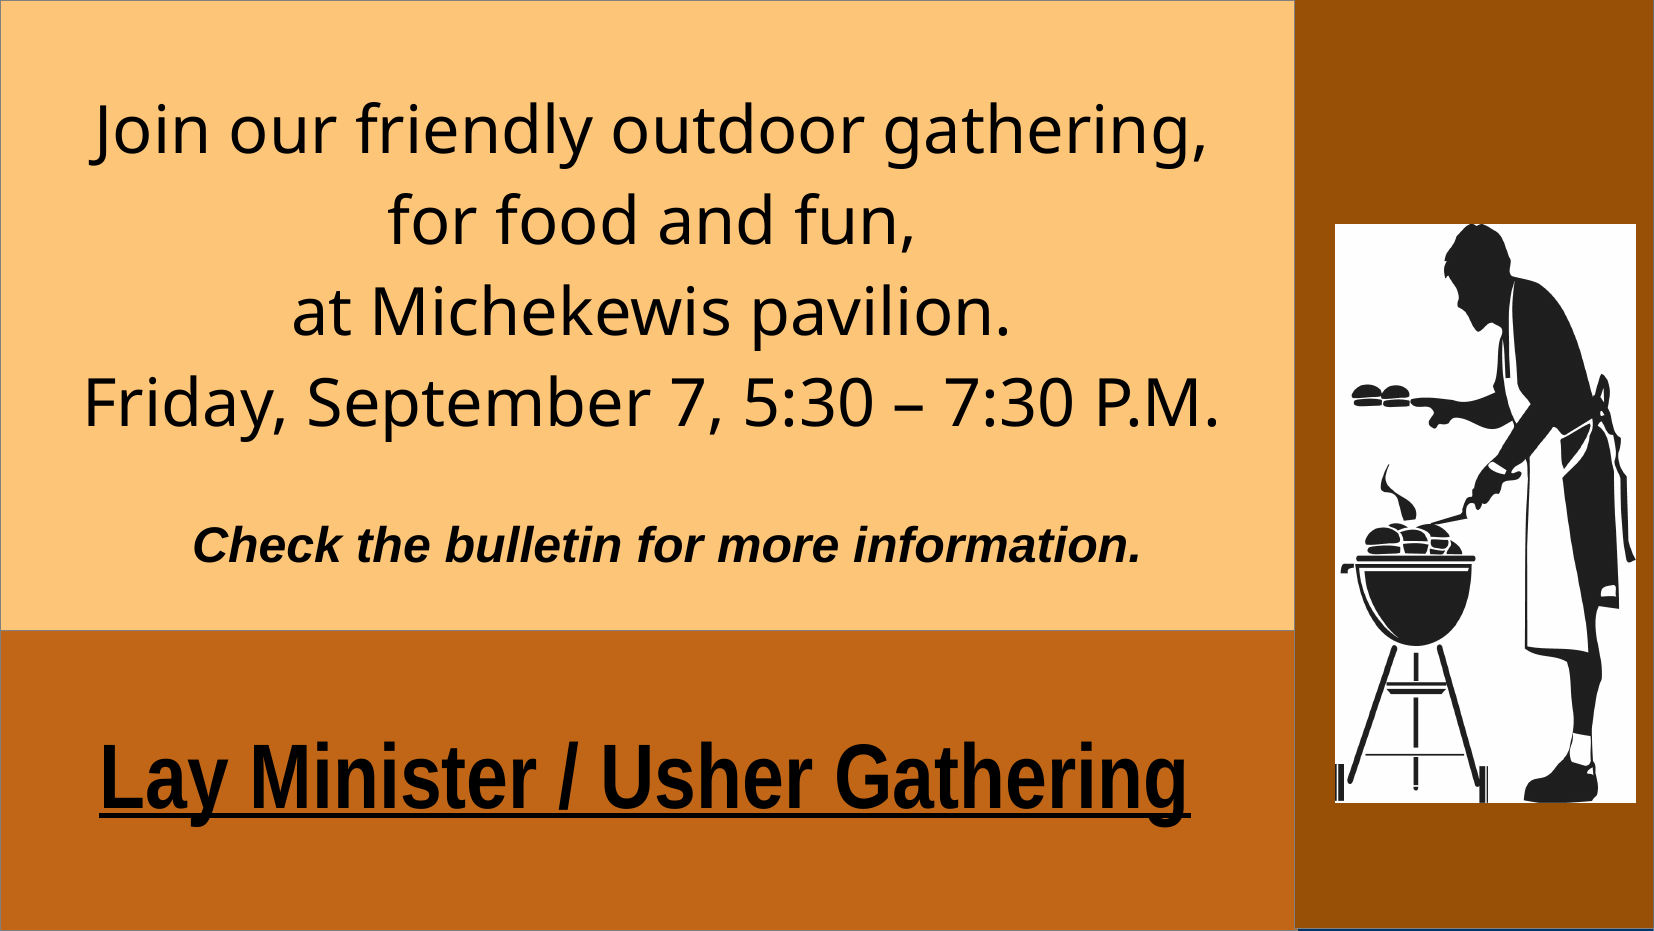

Join our friendly outdoor gathering,
for food and fun,
at Michekewis pavilion.
Friday, September 7, 5:30 – 7:30 P.M.
Check the bulletin for more information.
Lay Minister / Usher Gathering
8